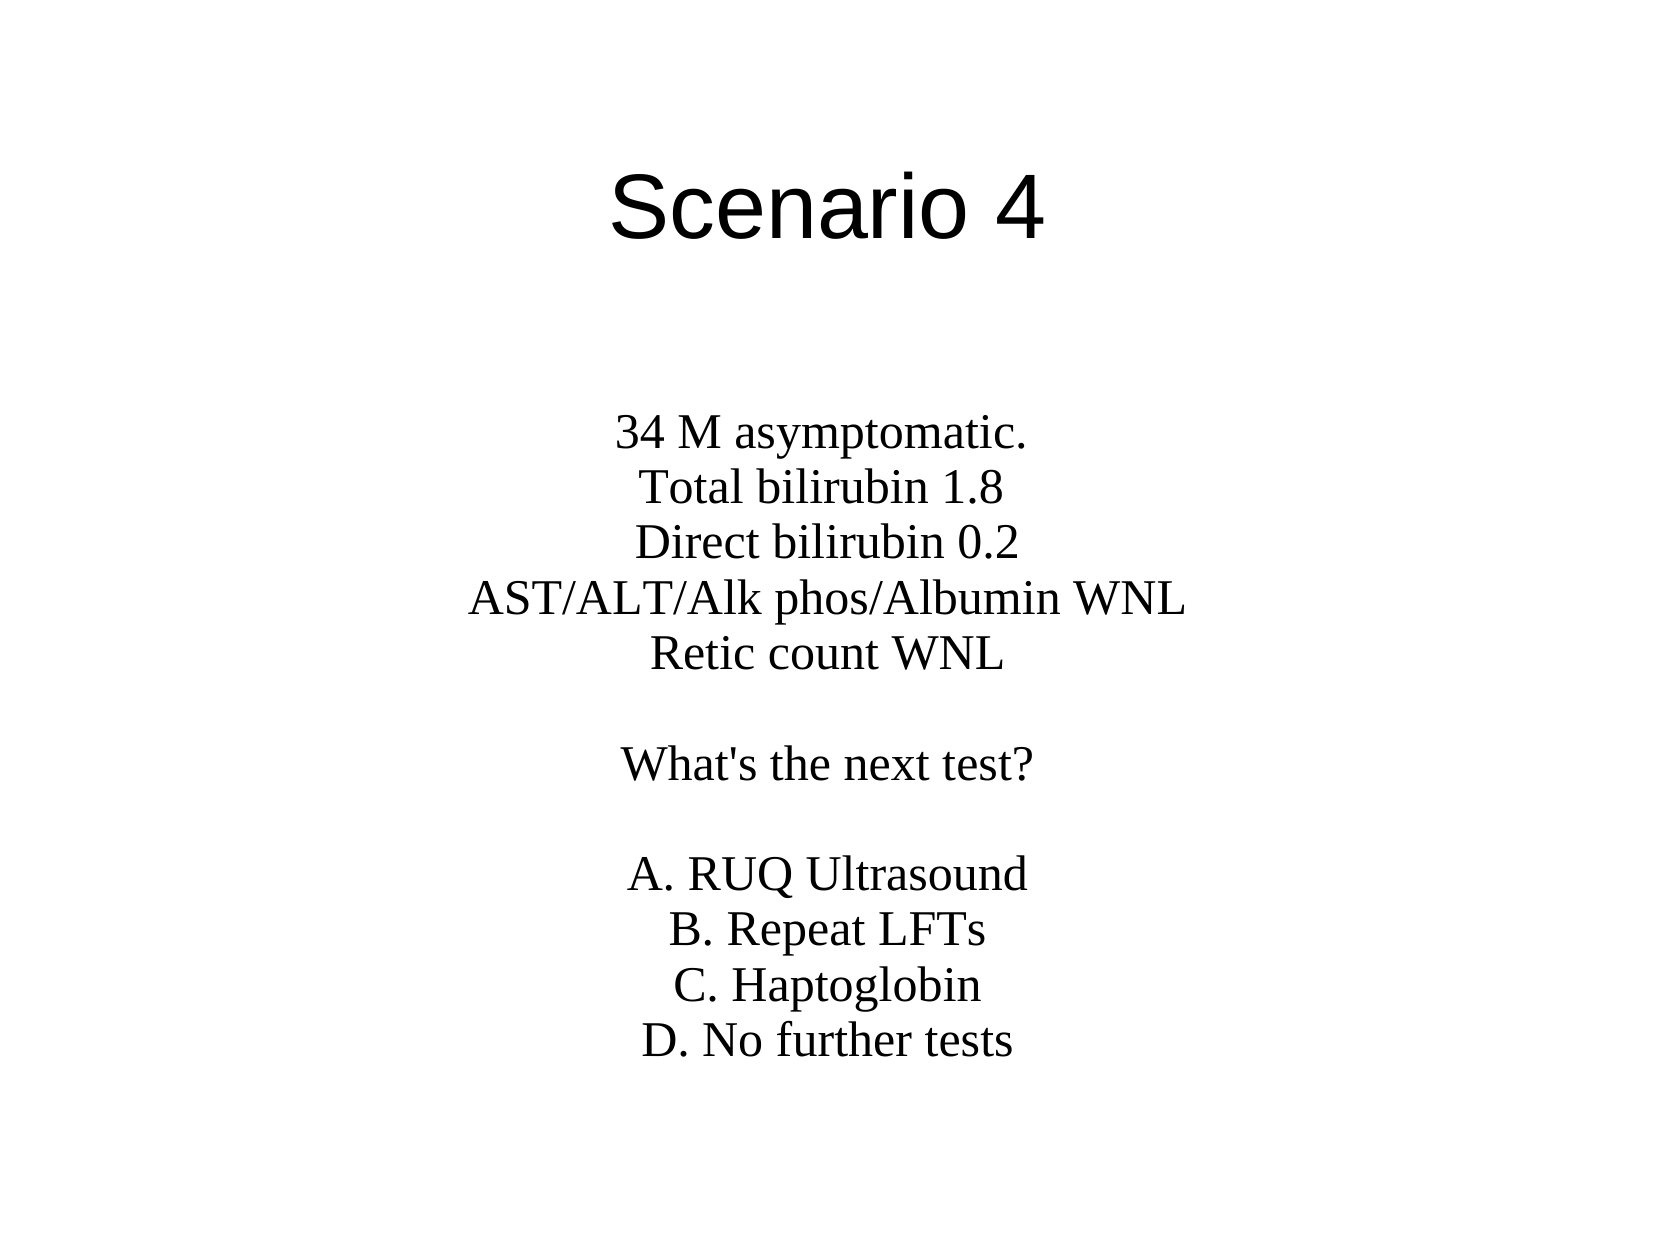

# Scenario 4
34 M asymptomatic.
Total bilirubin 1.8
Direct bilirubin 0.2
AST/ALT/Alk phos/Albumin WNL
Retic count WNL
What's the next test?
A. RUQ Ultrasound
B. Repeat LFTs
C. Haptoglobin
D. No further tests